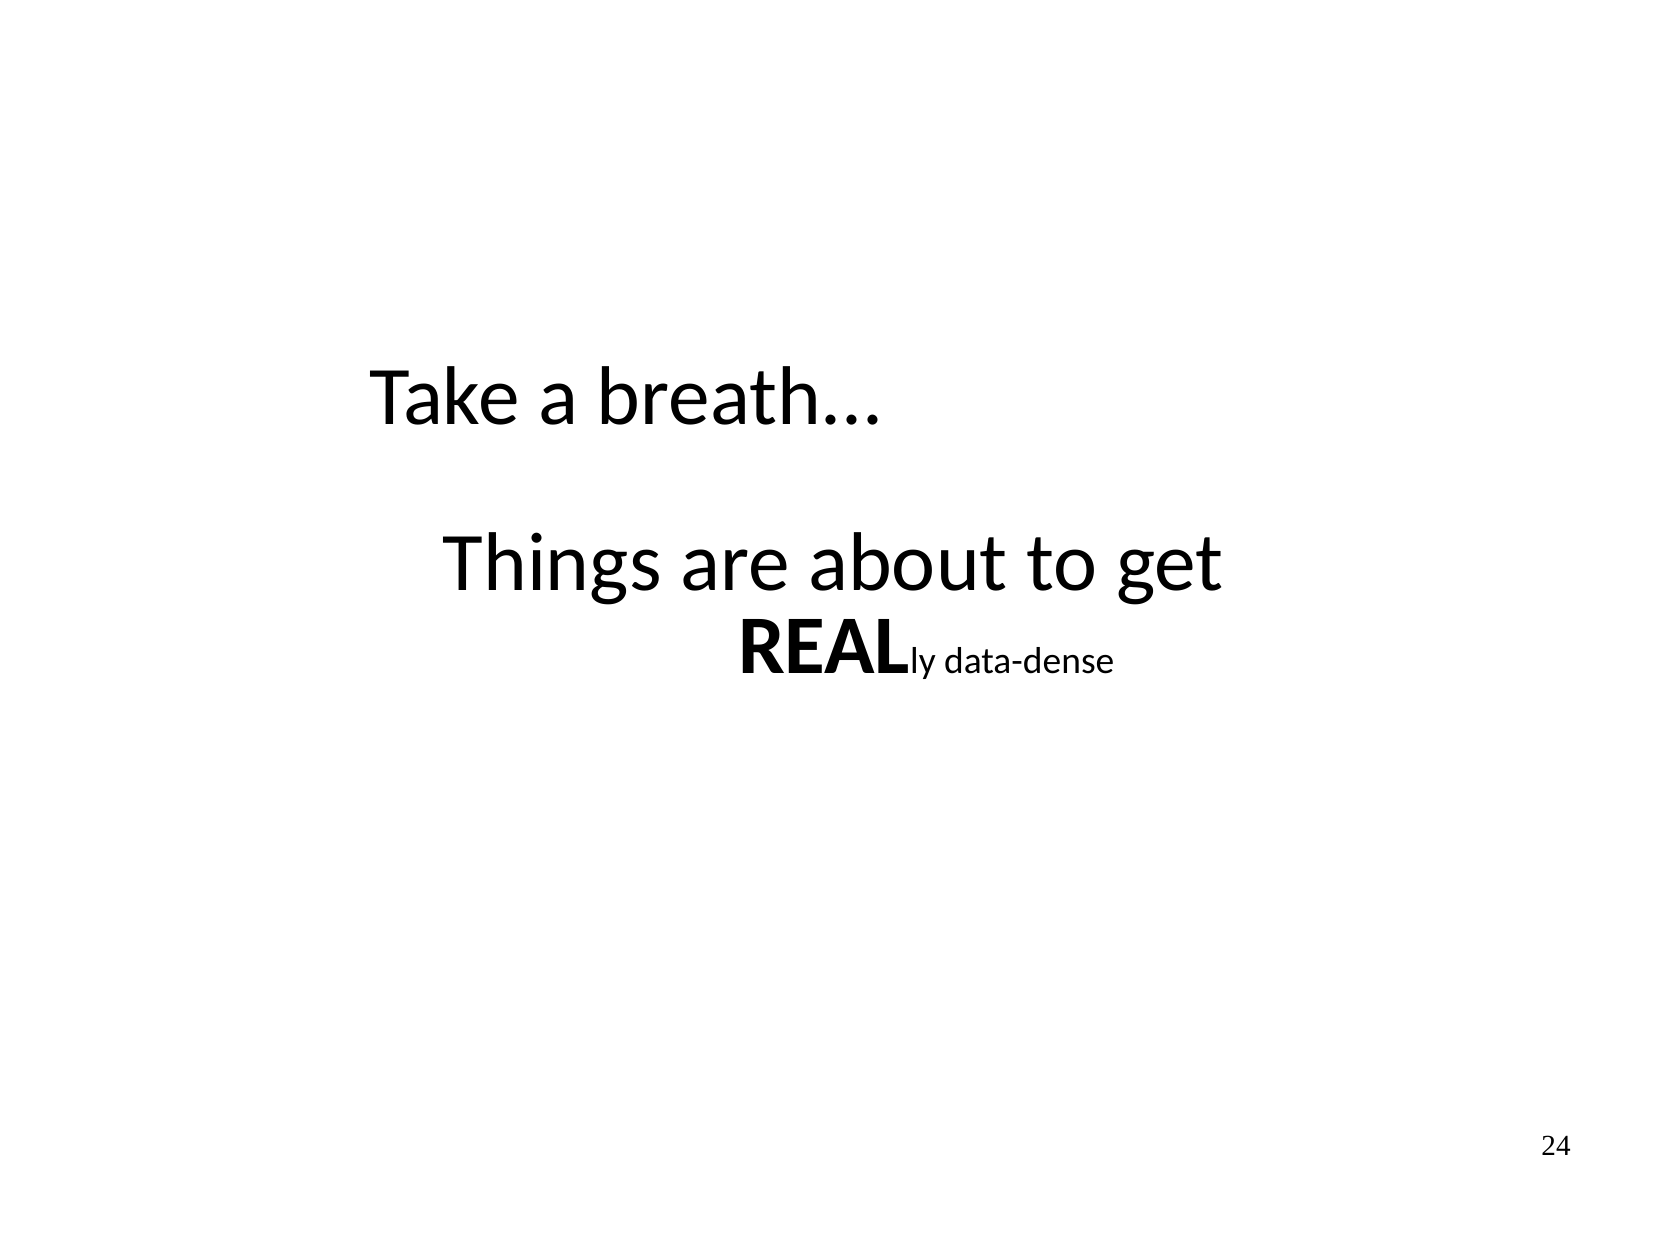

Take a breath...
	Things are about to get 								REALly data-dense
24